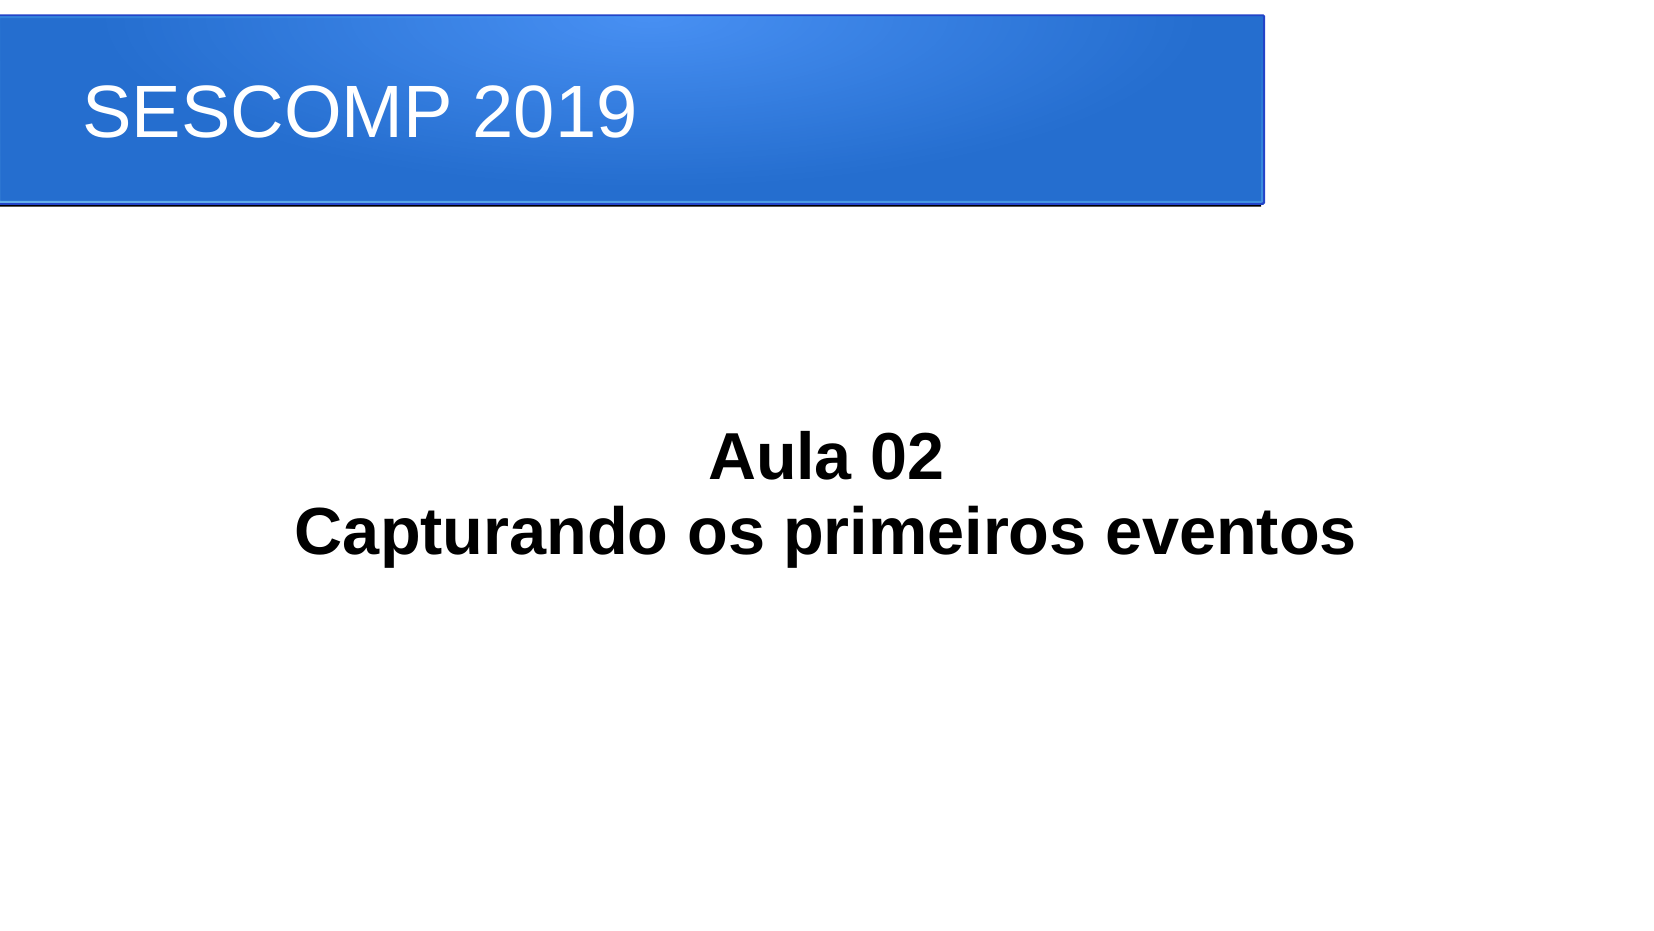

# SESCOMP 2019
Aula 02
Capturando os primeiros eventos